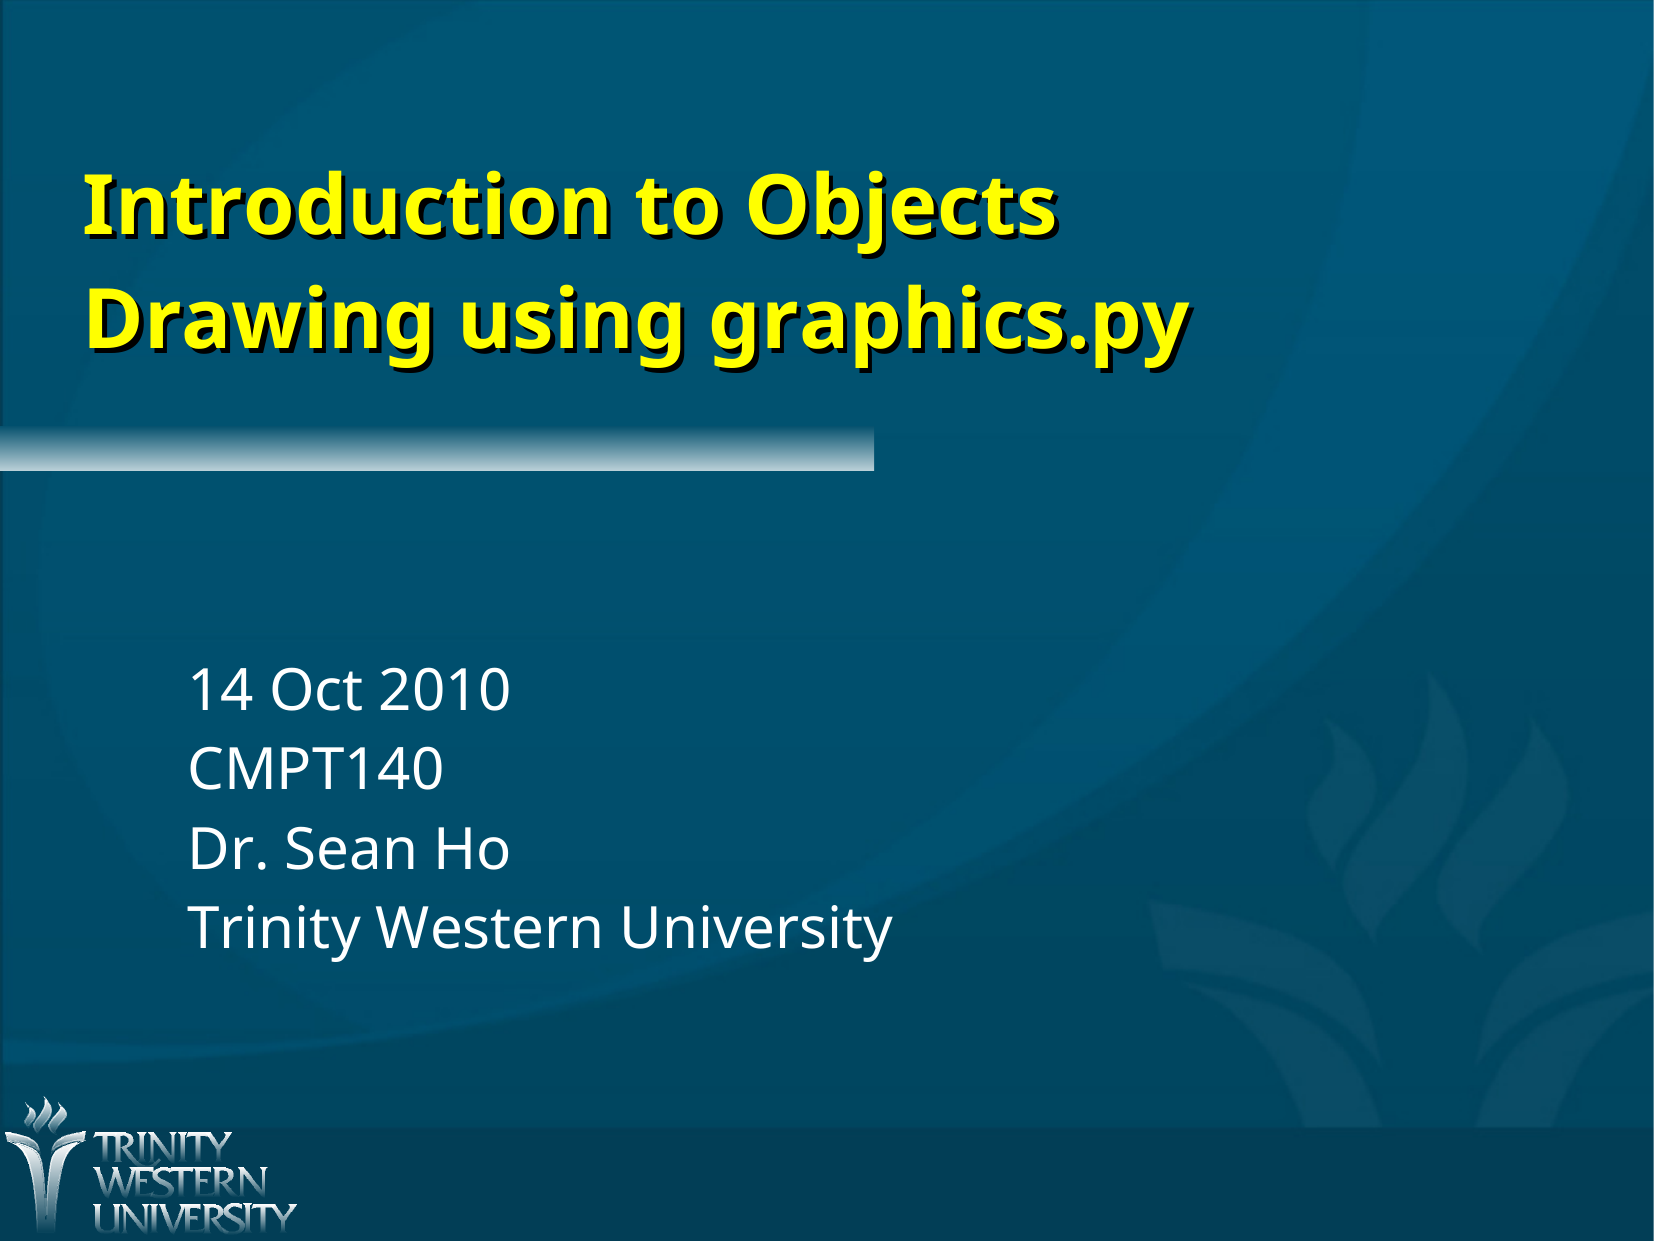

# Introduction to Objects Drawing using graphics.py
14 Oct 2010
CMPT140
Dr. Sean Ho
Trinity Western University